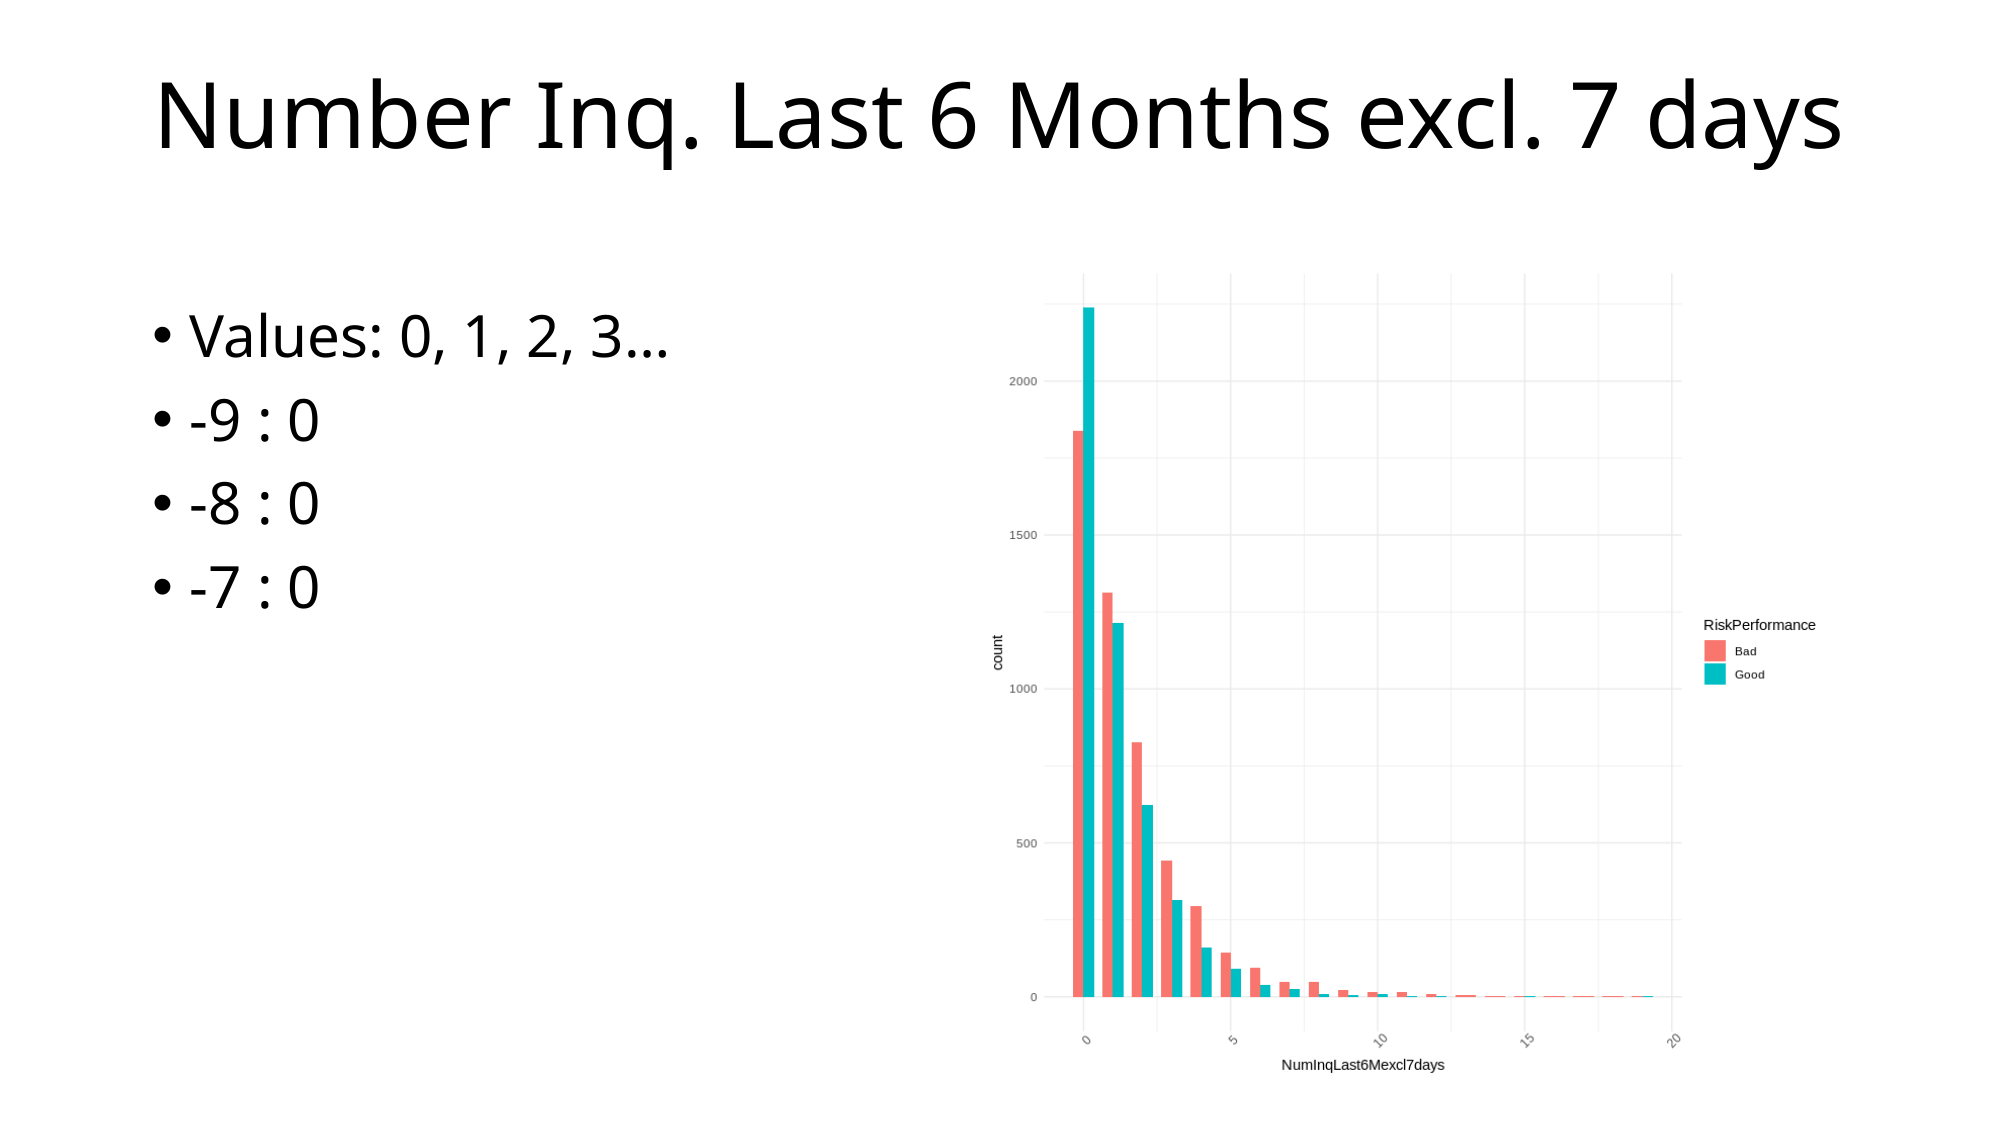

# Number Inq. Last 6 Months excl. 7 days
Values: 0, 1, 2, 3…
-9 : 0
-8 : 0
-7 : 0